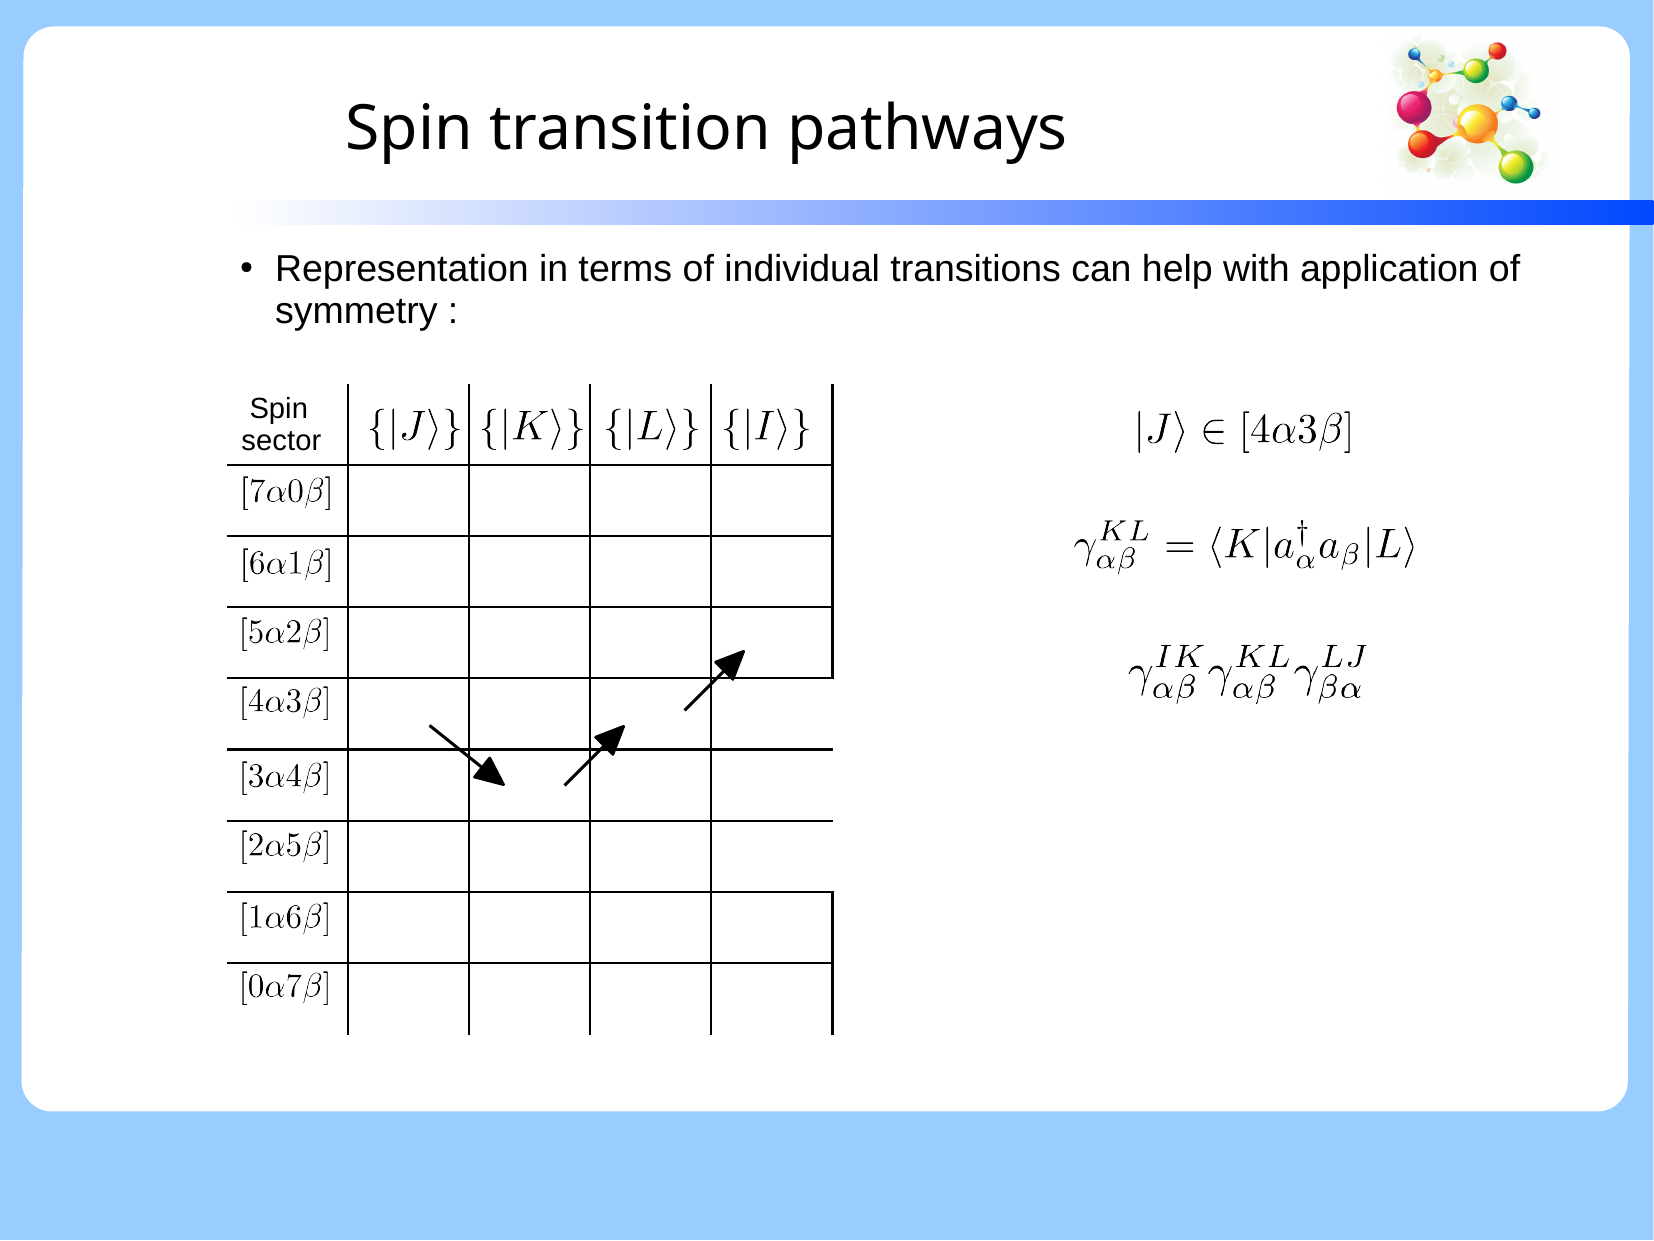

# Spin transition pathways
Representation in terms of individual transitions can help with application of
symmetry :
| Spin sector | | | | |
| --- | --- | --- | --- | --- |
| | | | | |
| | | | | |
| | | | | |
| | | | | |
| | | | | |
| | | | | |
| | | | | |
| | | | | |